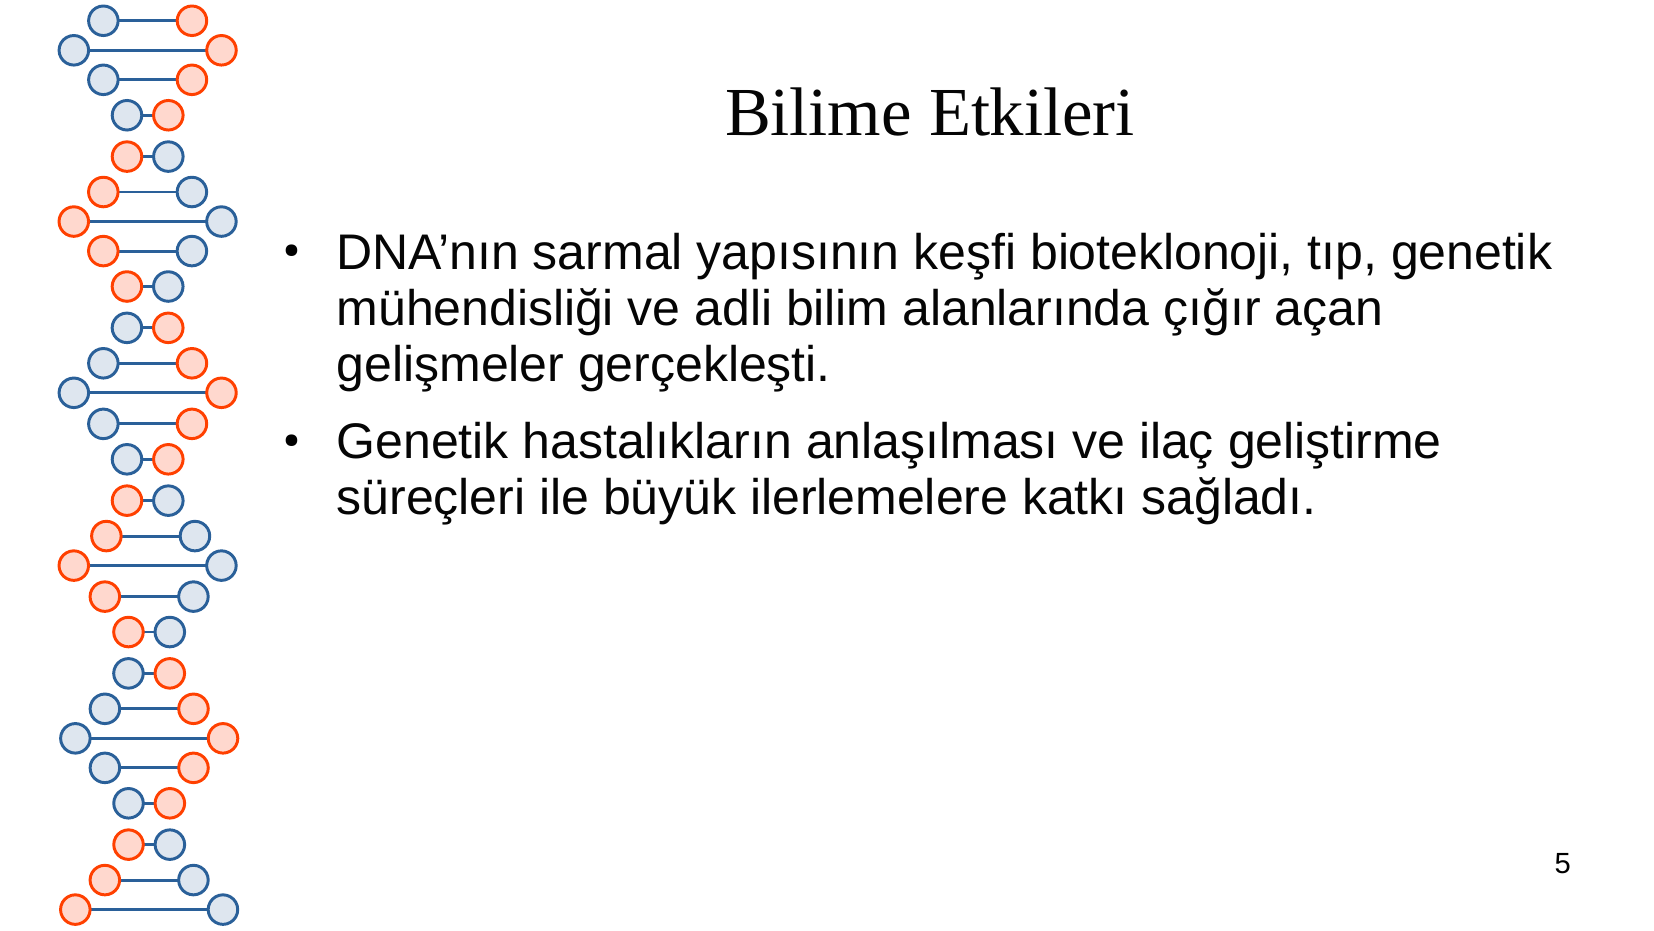

# Bilime Etkileri
DNA’nın sarmal yapısının keşfi bioteklonoji, tıp, genetik mühendisliği ve adli bilim alanlarında çığır açan gelişmeler gerçekleşti.
Genetik hastalıkların anlaşılması ve ilaç geliştirme süreçleri ile büyük ilerlemelere katkı sağladı.
5